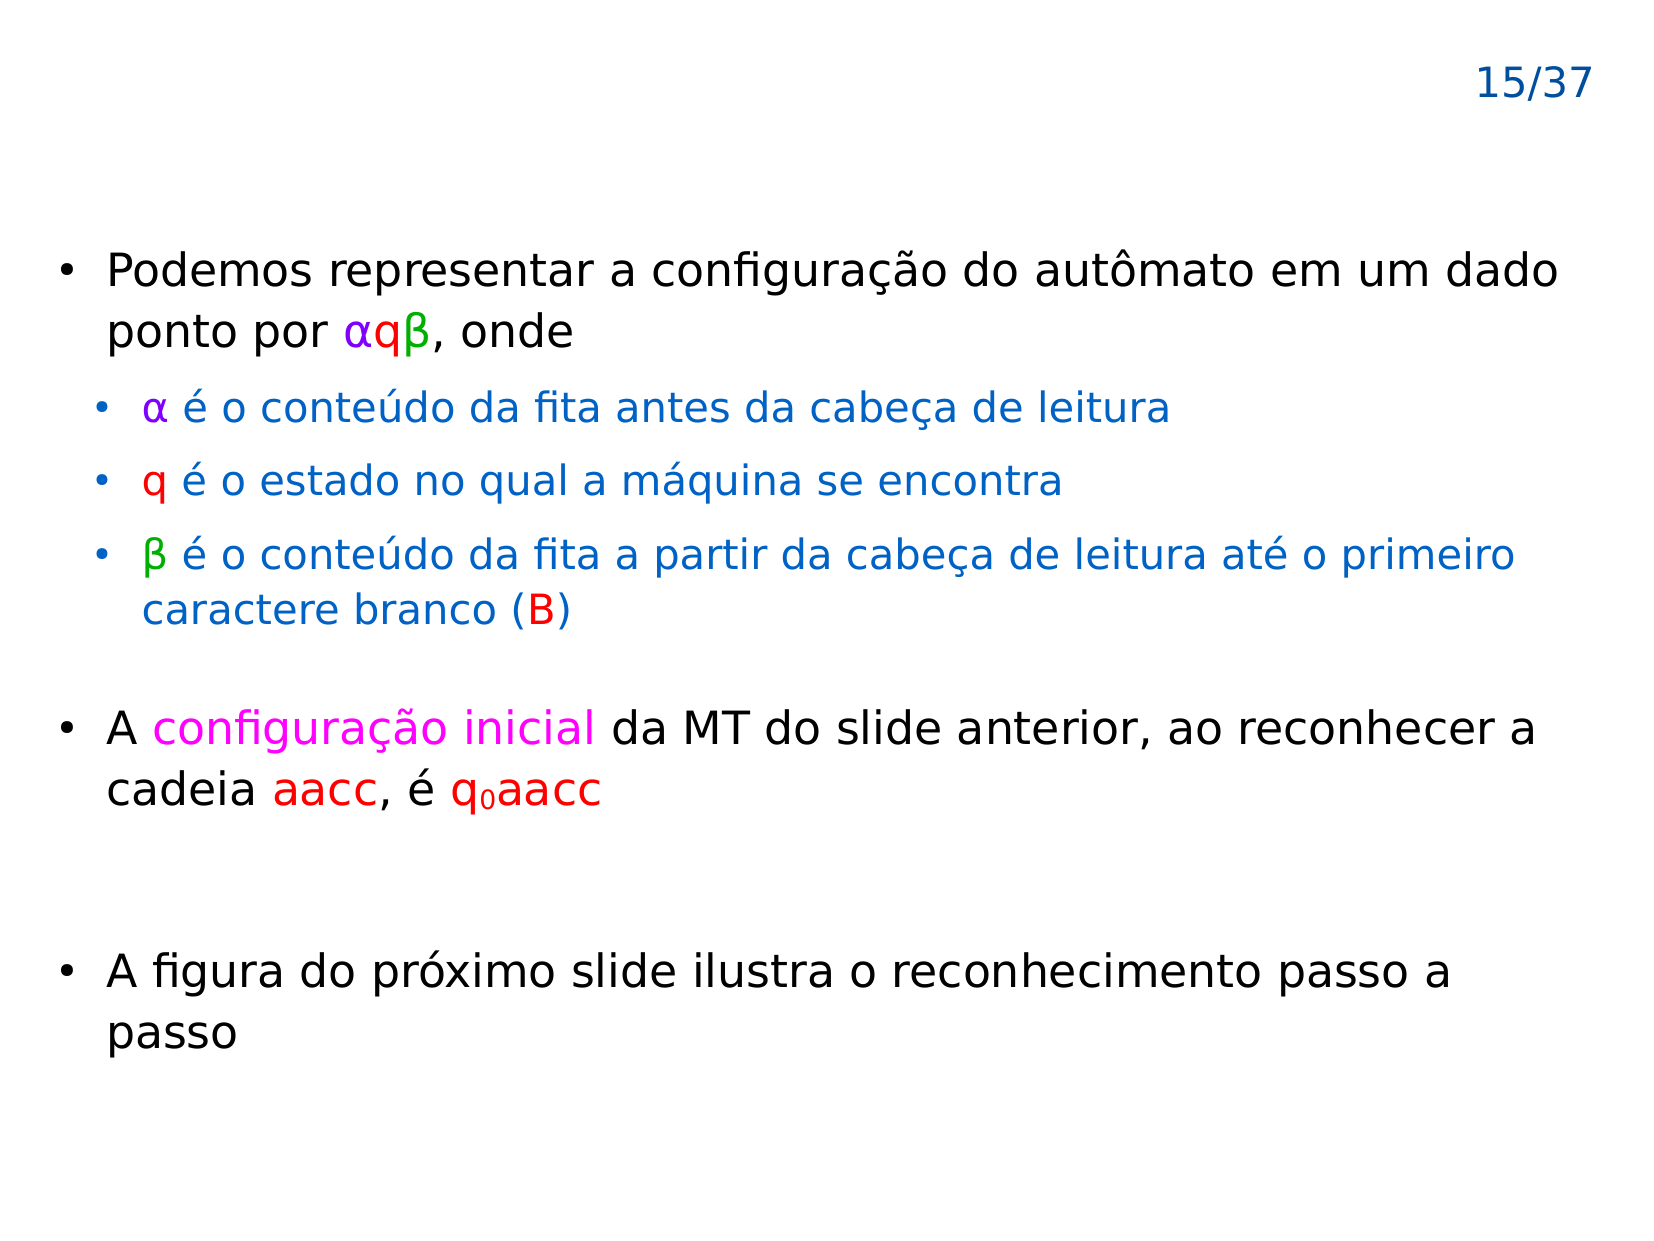

#
15
Podemos representar a configuração do autômato em um dado ponto por αqβ, onde
α é o conteúdo da fita antes da cabeça de leitura
q é o estado no qual a máquina se encontra
β é o conteúdo da fita a partir da cabeça de leitura até o primeiro caractere branco (B)
A configuração inicial da MT do slide anterior, ao reconhecer a cadeia aacc, é q0aacc
A figura do próximo slide ilustra o reconhecimento passo a passo